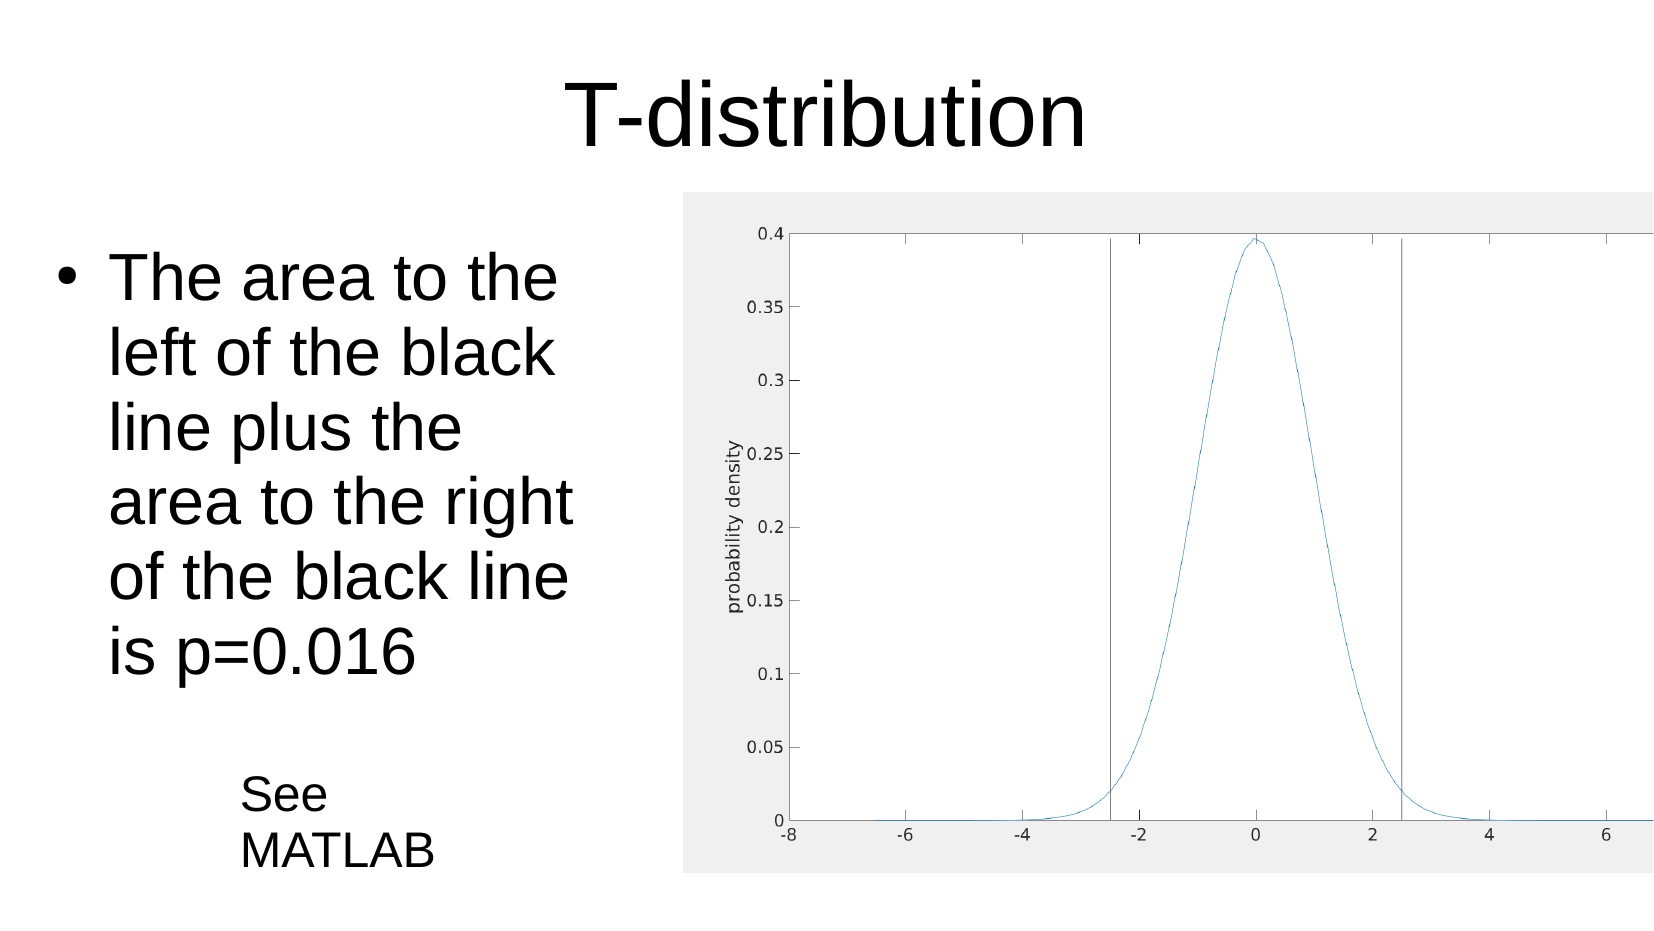

# T-distribution
The area to the left of the black line plus the area to the right of the black line is p=0.016
See MATLAB